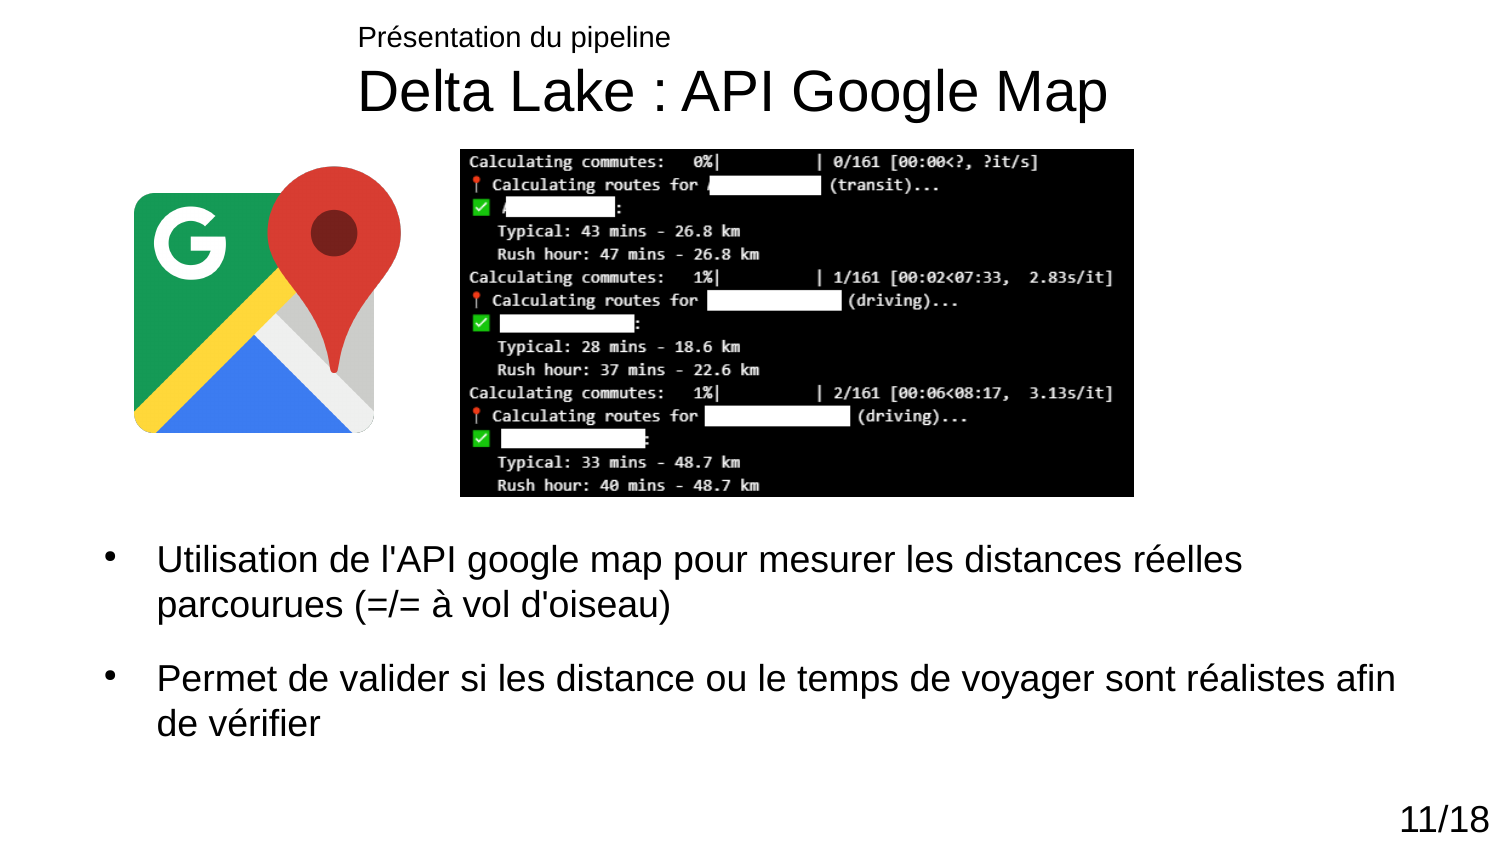

# Présentation du pipeline Delta Lake : API Google Map
Utilisation de l'API google map pour mesurer les distances réelles parcourues (=/= à vol d'oiseau)
Permet de valider si les distance ou le temps de voyager sont réalistes afin de vérifier
11/18